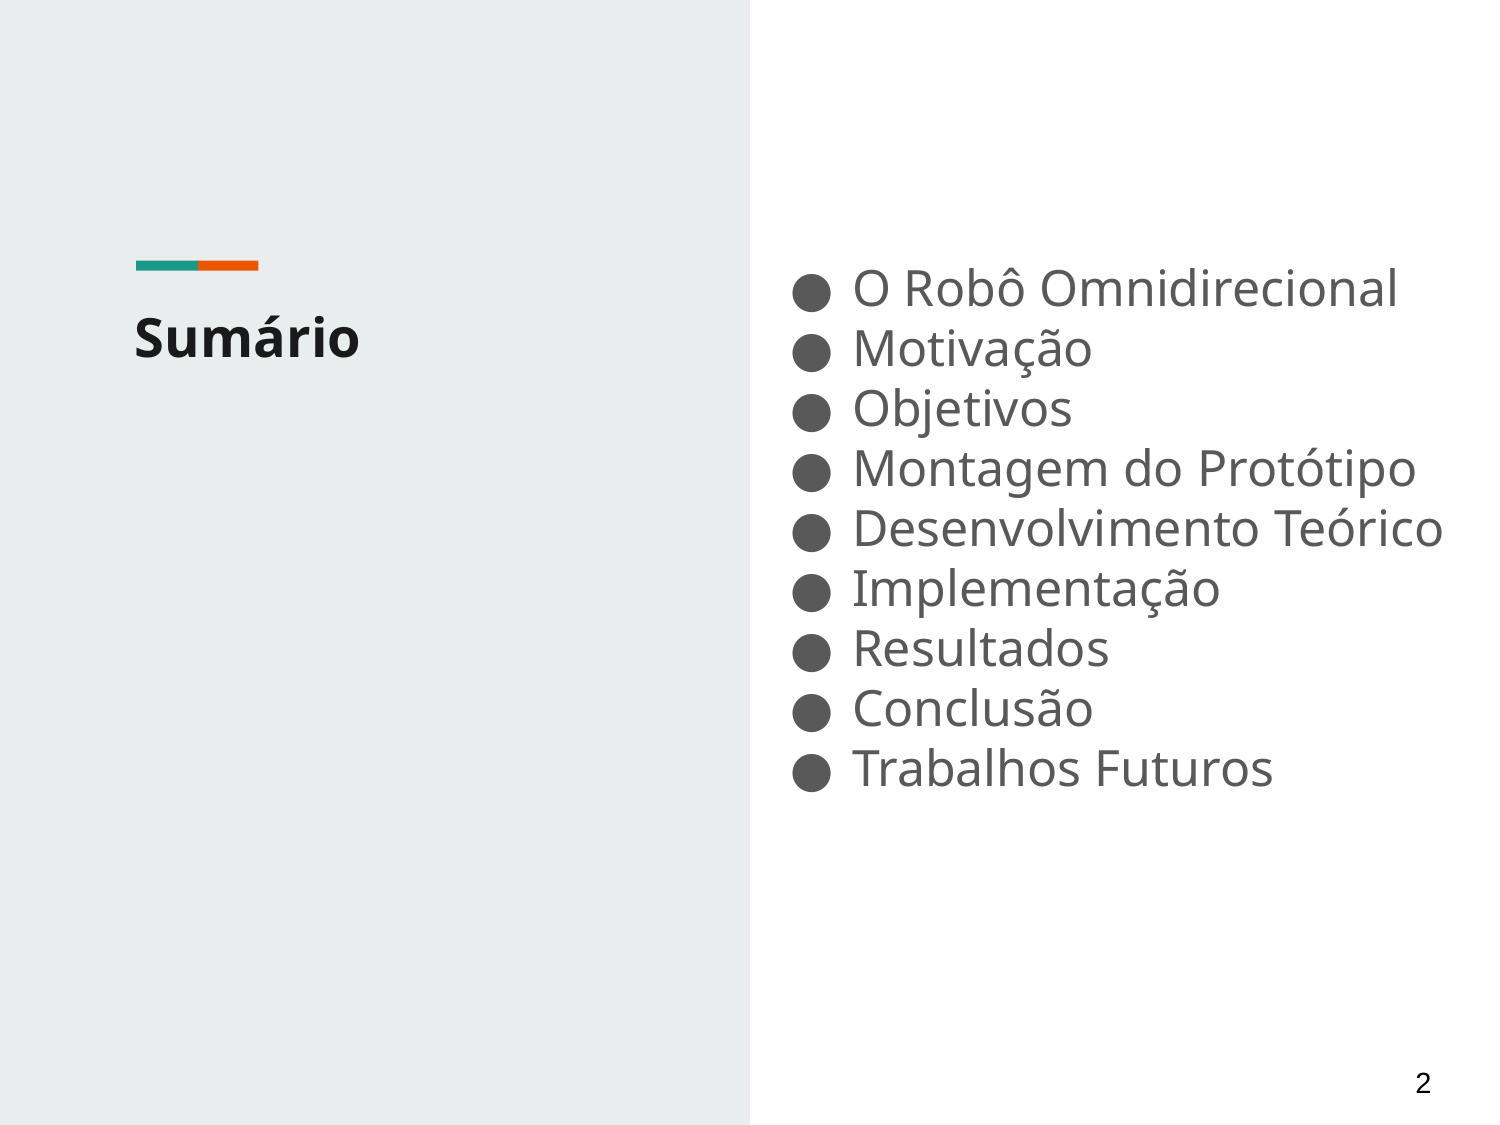

O Robô Omnidirecional
Motivação
Objetivos
Montagem do Protótipo
Desenvolvimento Teórico
Implementação
Resultados
Conclusão
Trabalhos Futuros
# Sumário